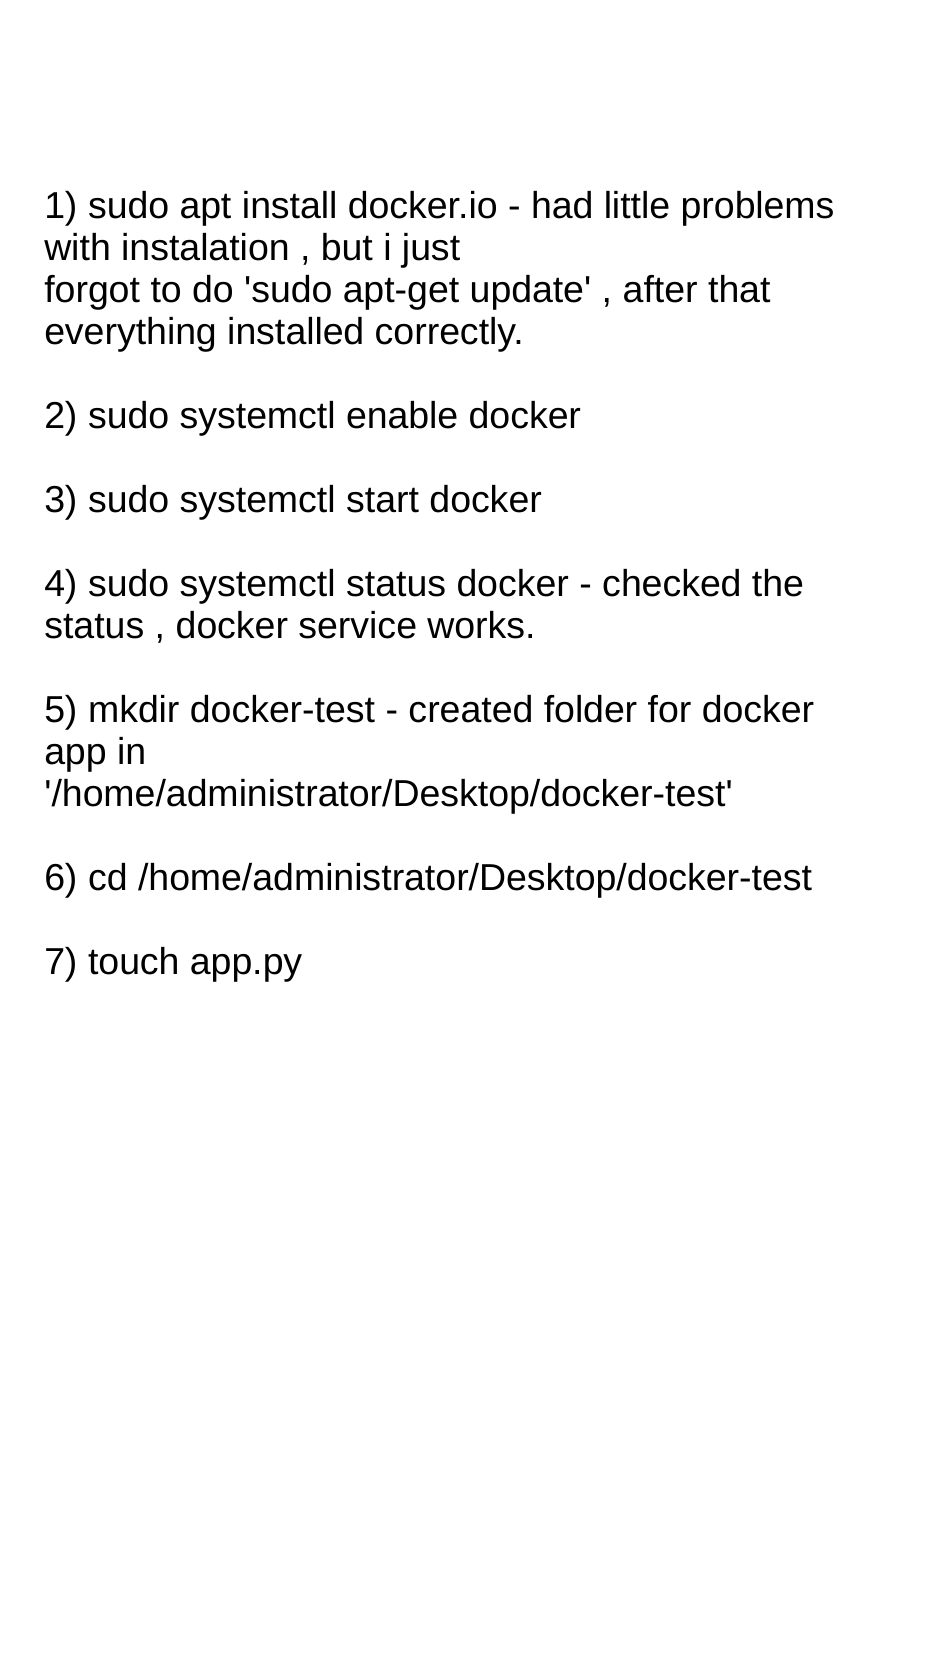

1) sudo apt install docker.io - had little problems with instalation , but i just
forgot to do 'sudo apt-get update' , after that everything installed correctly.
2) sudo systemctl enable docker
3) sudo systemctl start docker
4) sudo systemctl status docker - checked the status , docker service works.
5) mkdir docker-test - created folder for docker app in
'/home/administrator/Desktop/docker-test'
6) cd /home/administrator/Desktop/docker-test
7) touch app.py